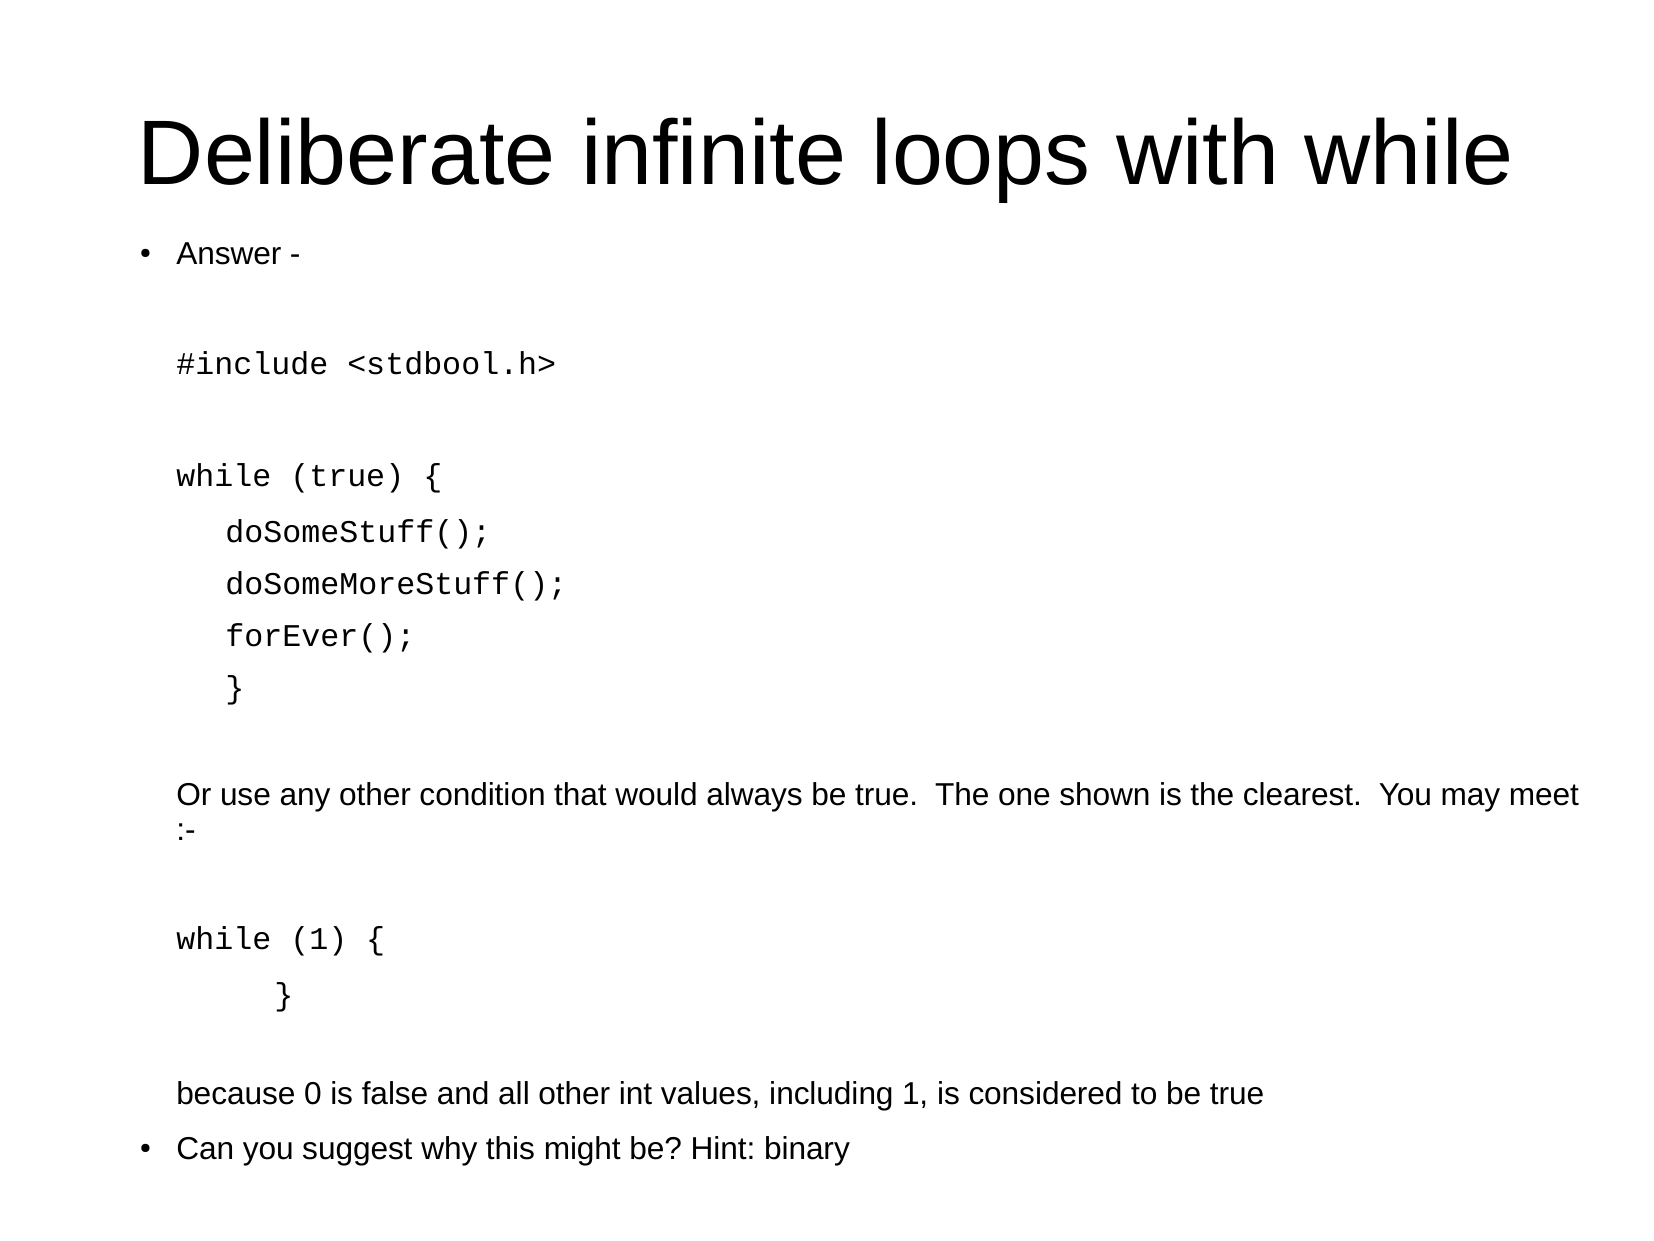

# Deliberate infinite loops with while
Answer -
#include <stdbool.h>
while (true) {
doSomeStuff();
doSomeMoreStuff();
forEver();
}
Or use any other condition that would always be true. The one shown is the clearest. You may meet :-
while (1) {
}
because 0 is false and all other int values, including 1, is considered to be true
Can you suggest why this might be? Hint: binary